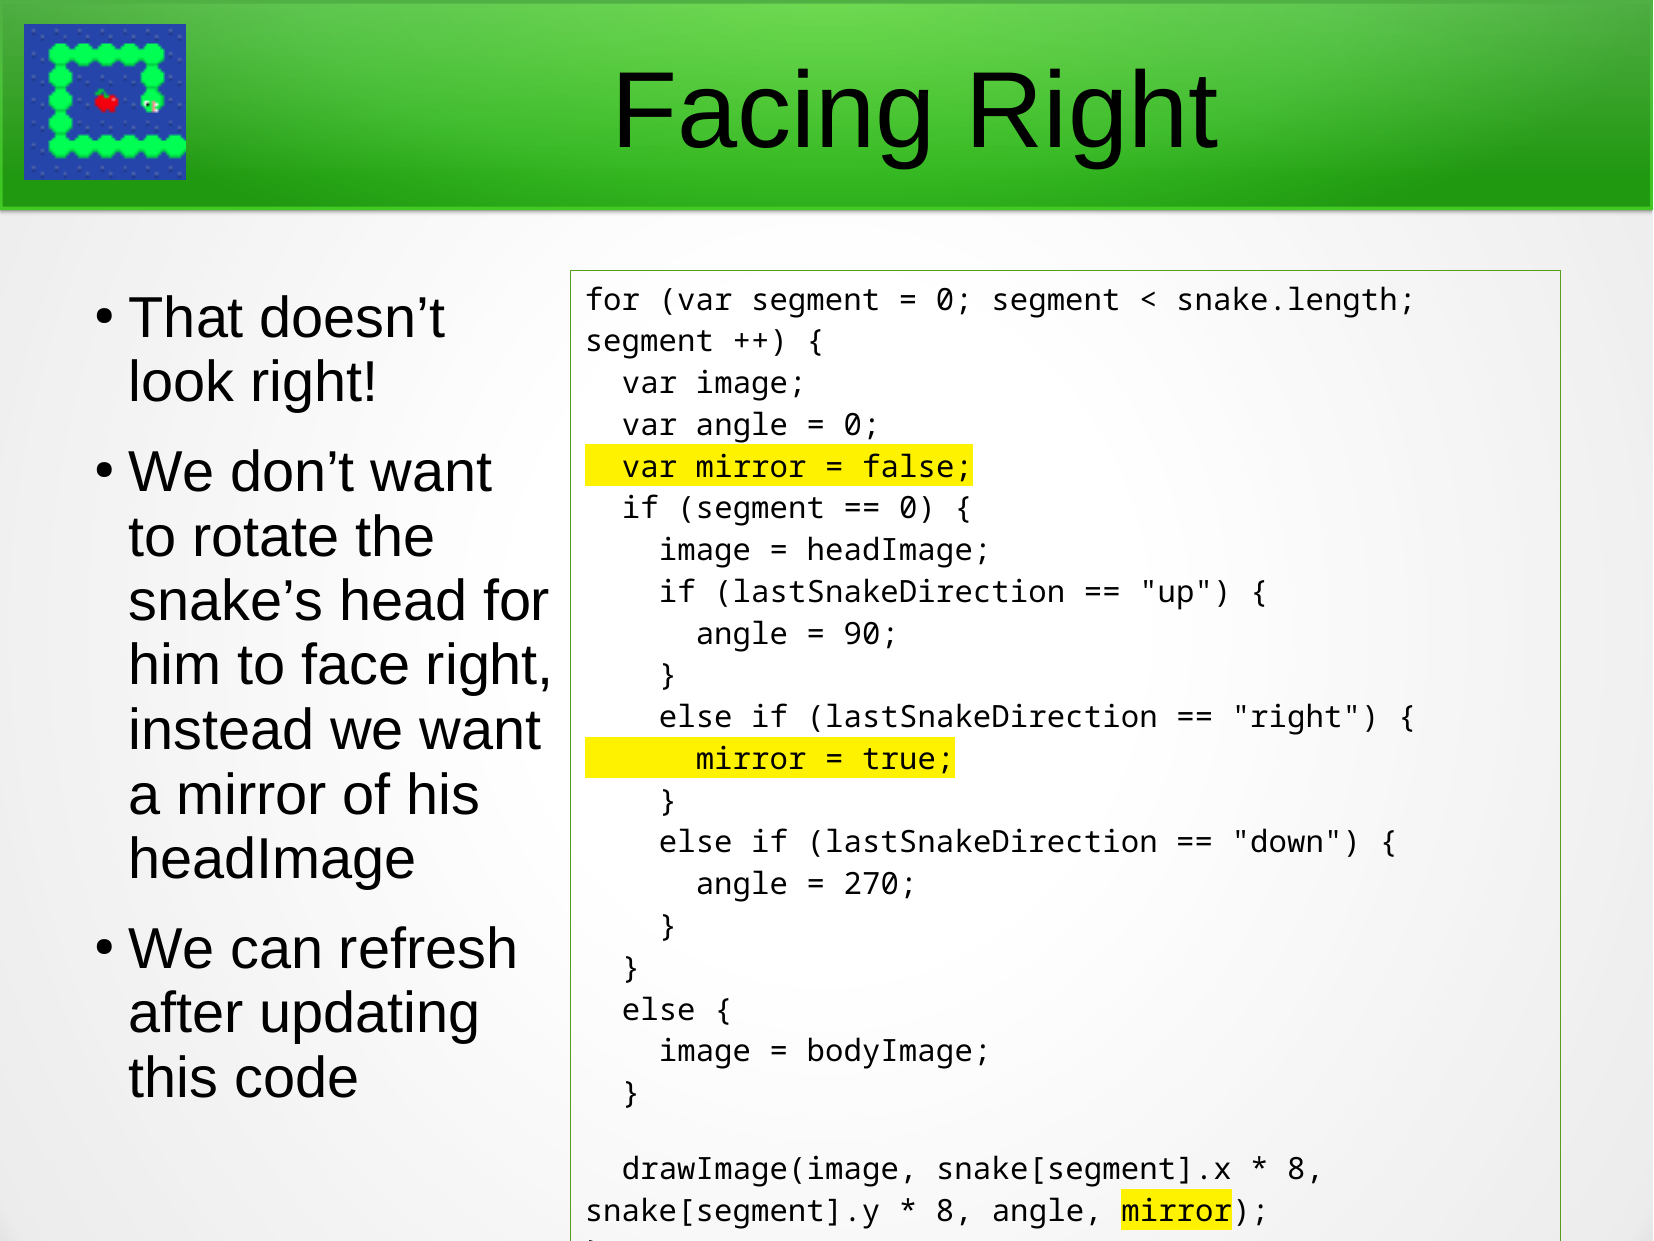

# Facing Right
for (var segment = 0; segment < snake.length; segment ++) {
 var image;
 var angle = 0;
 var mirror = false;
 if (segment == 0) {
 image = headImage;
 if (lastSnakeDirection == "up") {
 angle = 90;
 }
 else if (lastSnakeDirection == "right") {
 mirror = true;
 }
 else if (lastSnakeDirection == "down") {
 angle = 270;
 }
 }
 else {
 image = bodyImage;
 }
 drawImage(image, snake[segment].x * 8, snake[segment].y * 8, angle, mirror);
}
That doesn’t look right!
We don’t want to rotate the snake’s head for him to face right, instead we want a mirror of his headImage
We can refresh after updating this code